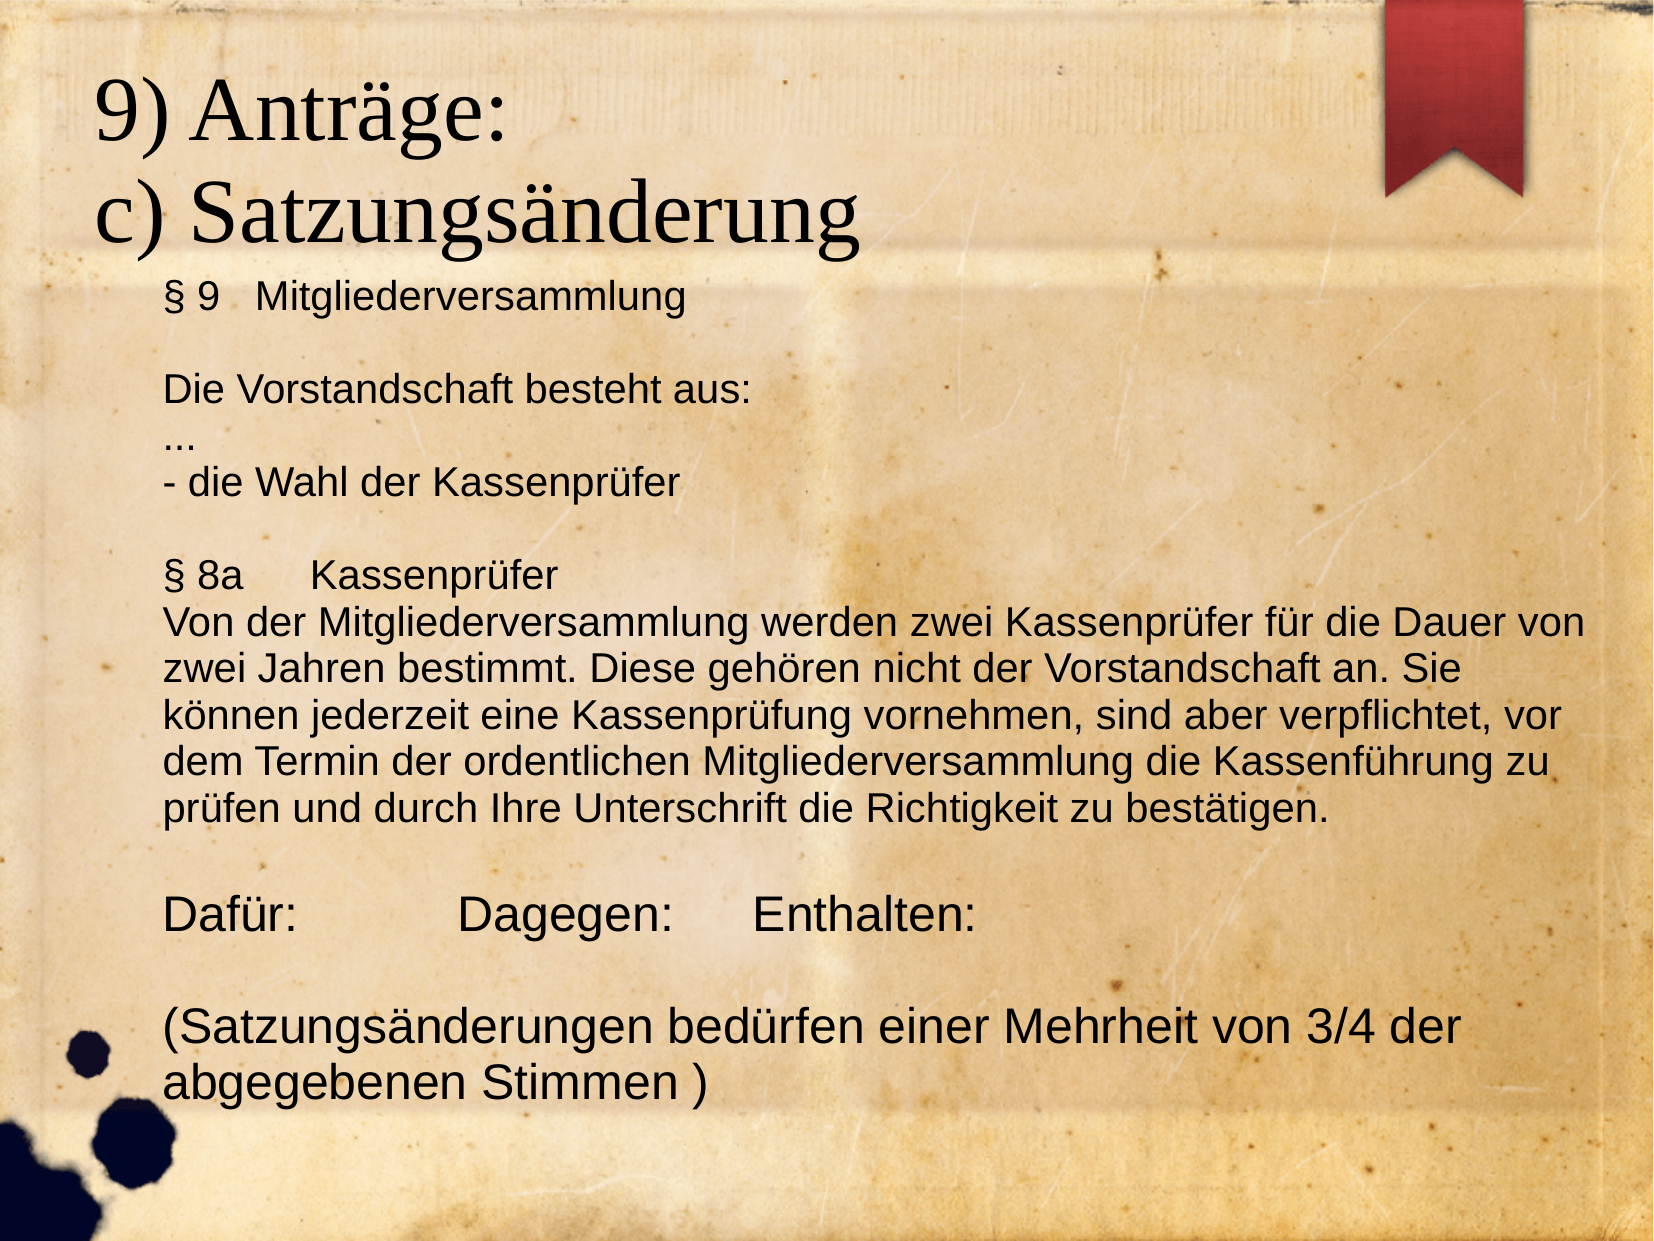

# 9) Anträge: c) Satzungsänderung
§ 9 Mitgliederversammlung
Die Vorstandschaft besteht aus:
...
- die Wahl der Kassenprüfer
§ 8a	Kassenprüfer
Von der Mitgliederversammlung werden zwei Kassenprüfer für die Dauer von zwei Jahren bestimmt. Diese gehören nicht der Vorstandschaft an. Sie können jederzeit eine Kassenprüfung vornehmen, sind aber verpflichtet, vor dem Termin der ordentlichen Mitgliederversammlung die Kassenführung zu prüfen und durch Ihre Unterschrift die Richtigkeit zu bestätigen.
Dafür:			Dagegen:		Enthalten:
(Satzungsänderungen bedürfen einer Mehrheit von 3/4 der abgegebenen Stimmen )